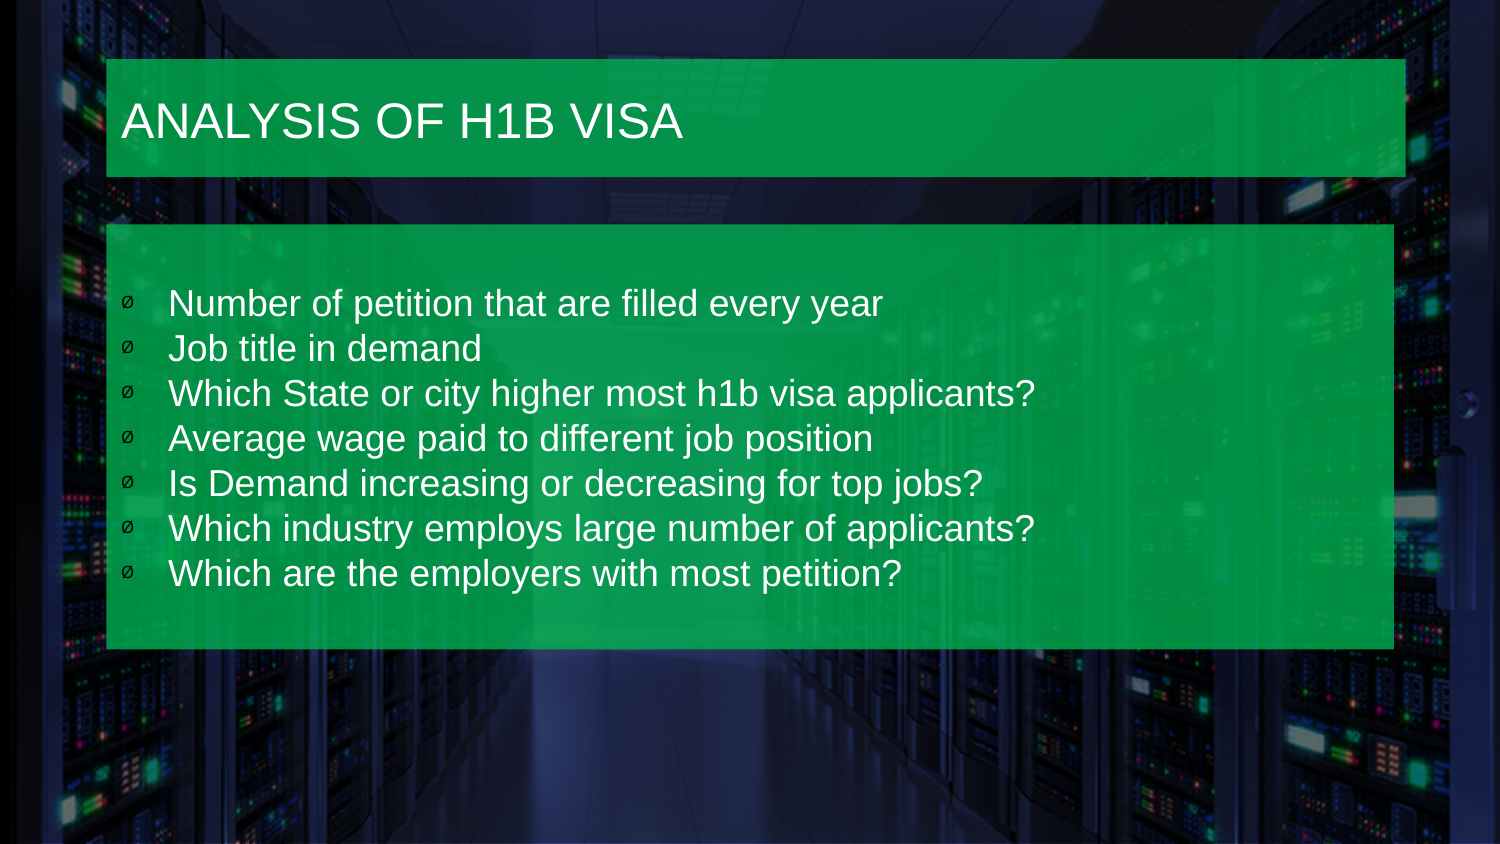

ANALYSIS OF H1B VISA
Number of petition that are filled every year
Job title in demand
Which State or city higher most h1b visa applicants?
Average wage paid to different job position
Is Demand increasing or decreasing for top jobs?
Which industry employs large number of applicants?
Which are the employers with most petition?